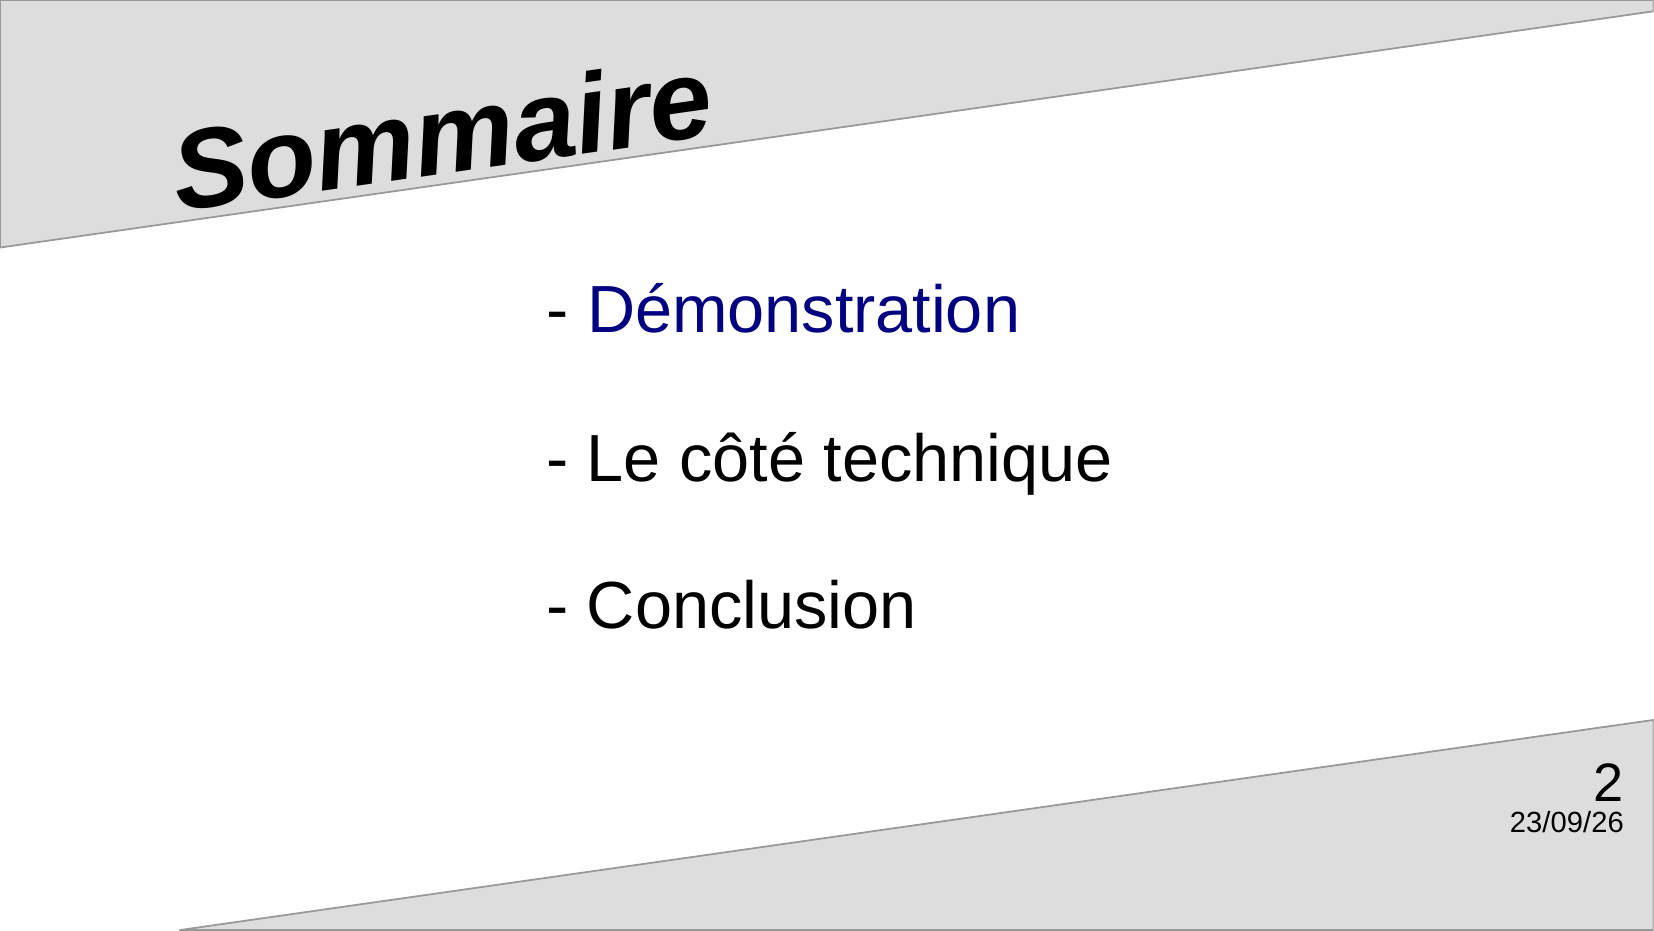

# Sommaire
- Démonstration
- Le côté technique
- Conclusion
2